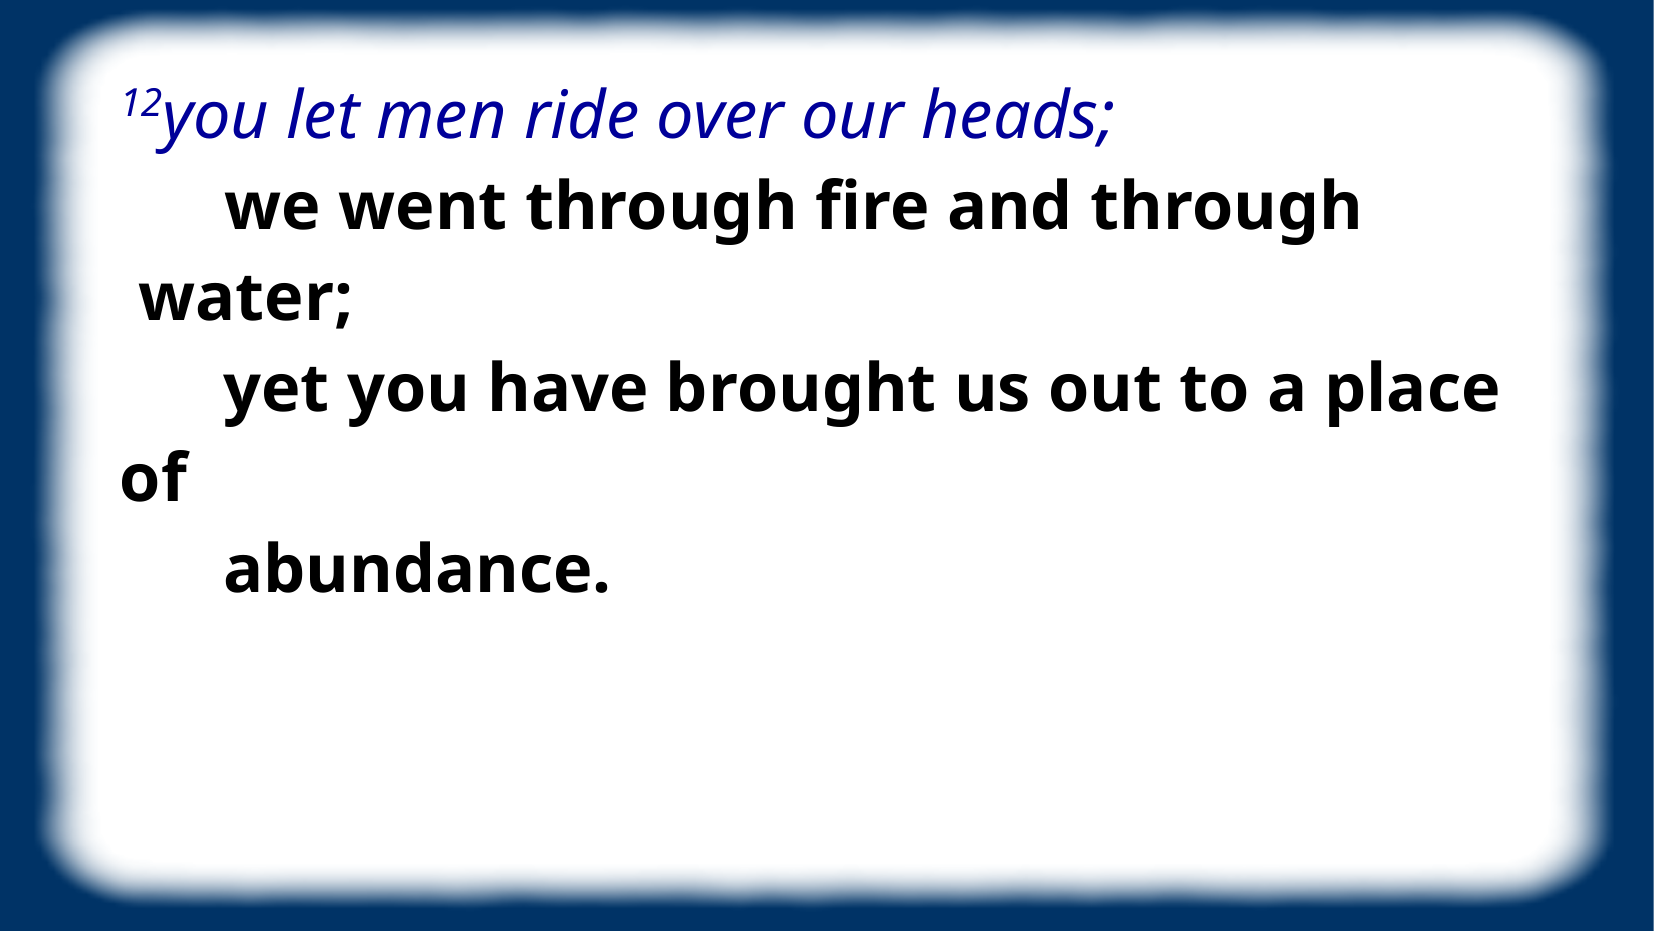

12you let men ride over our heads;
 we went through fire and through water;
 yet you have brought us out to a place of
 abundance.